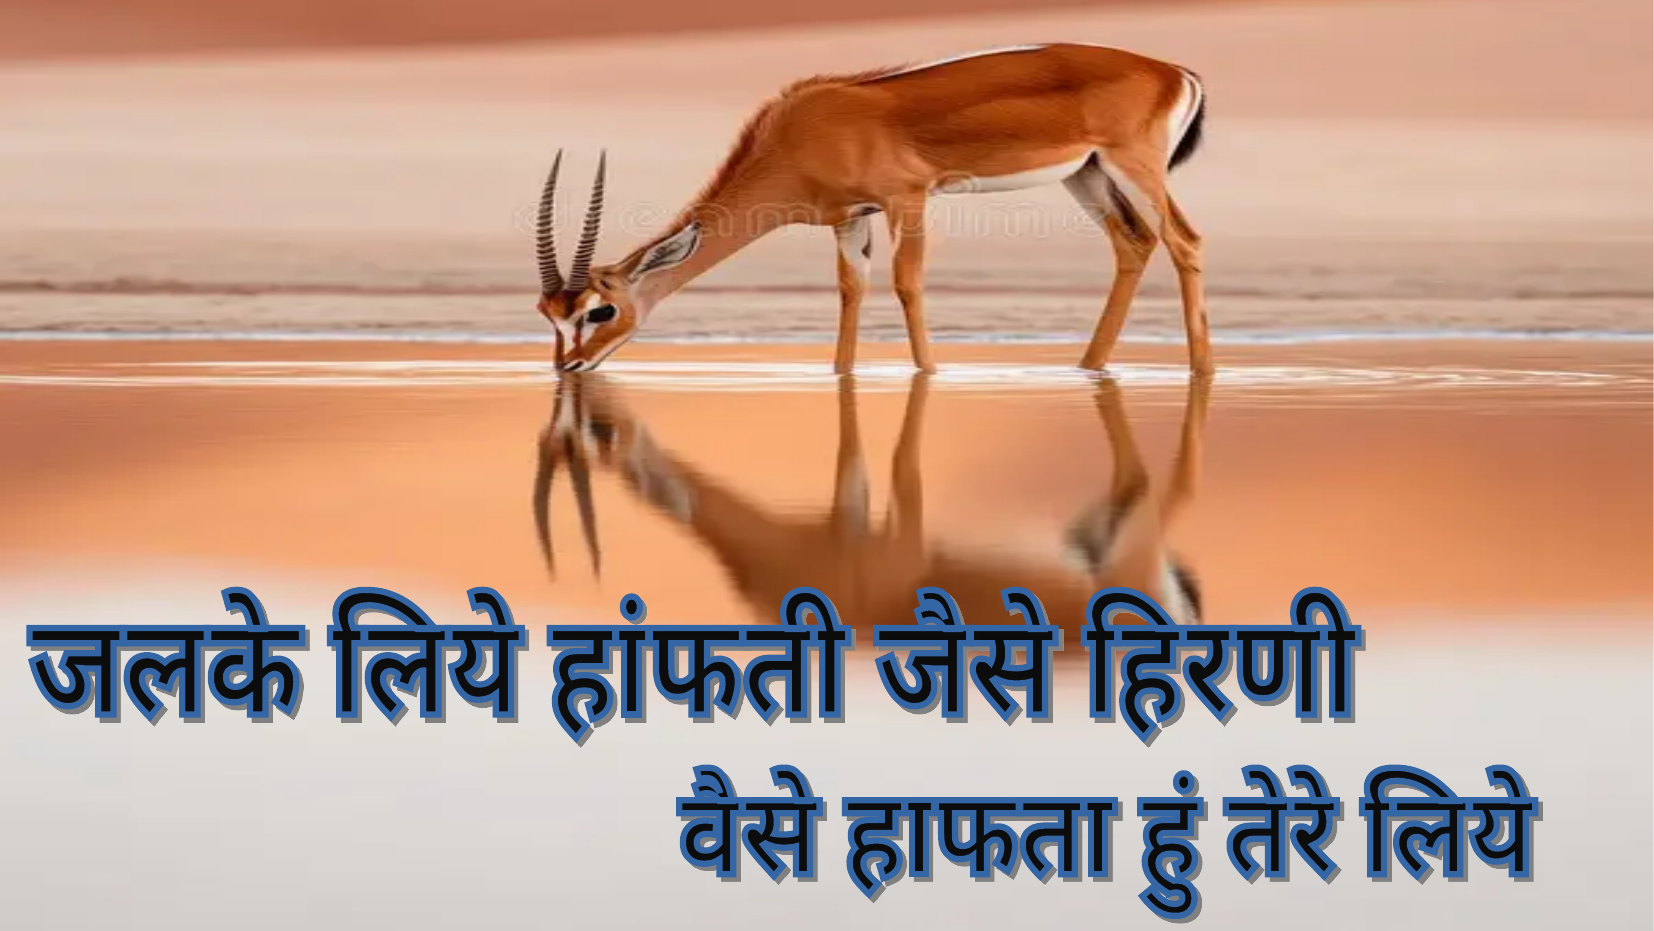

जलके लिये हांफती जैसे हिरणी
वैसे हाफता हुं तेरे लिये